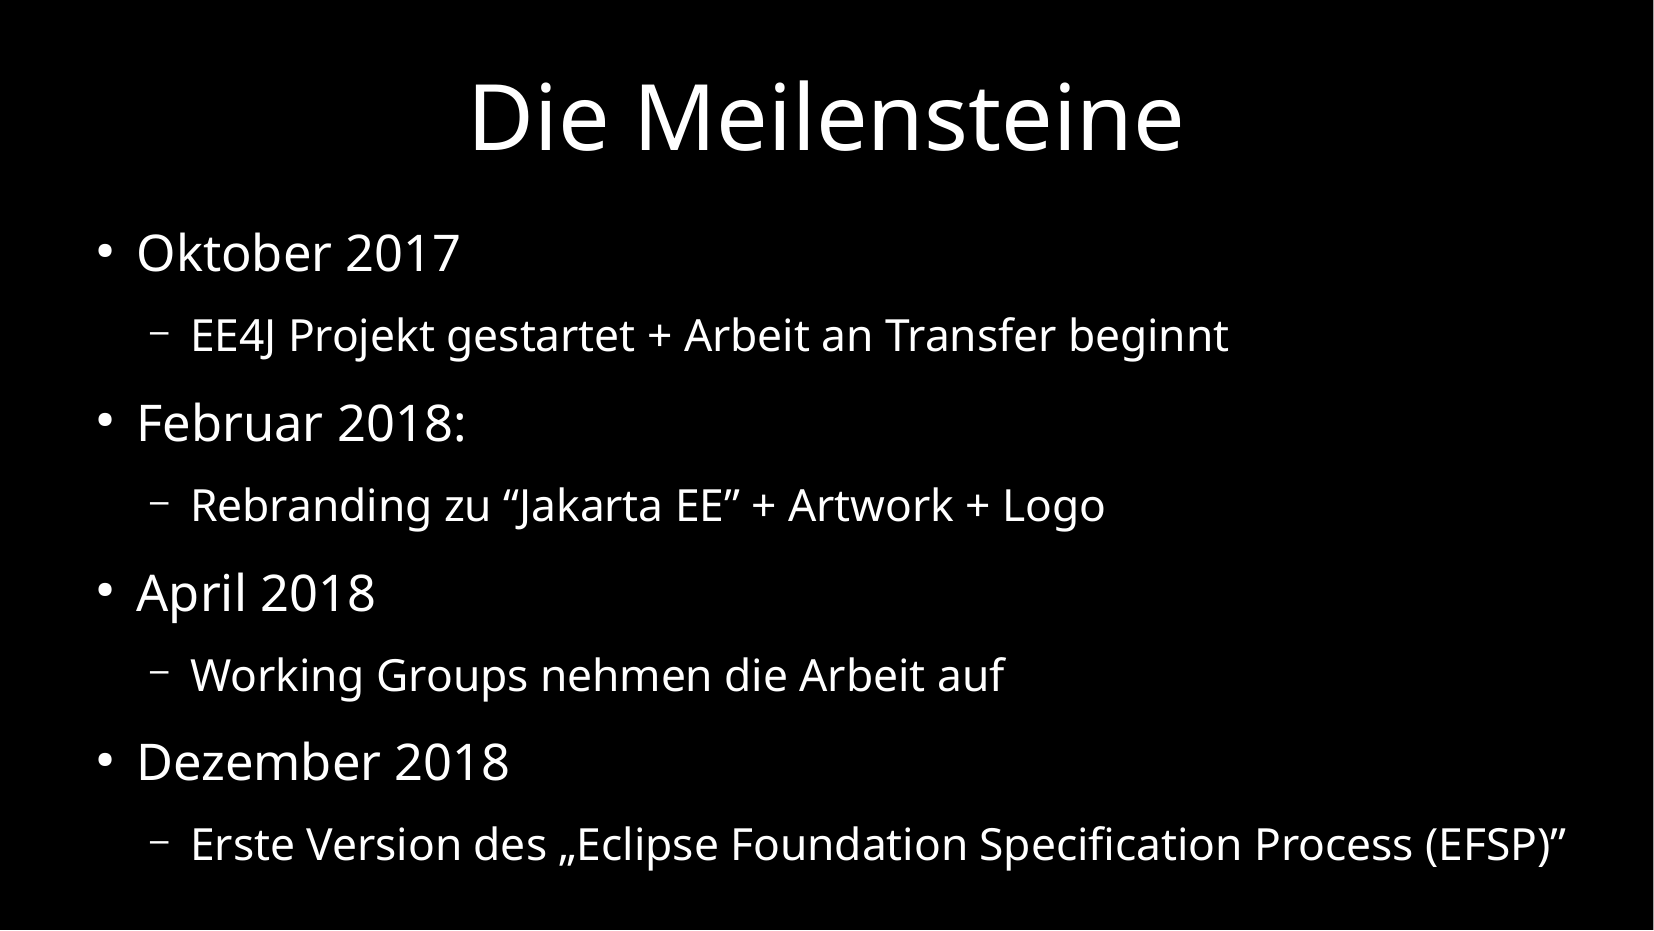

# Die Meilensteine
Oktober 2017
EE4J Projekt gestartet + Arbeit an Transfer beginnt
Februar 2018:
Rebranding zu “Jakarta EE” + Artwork + Logo
April 2018
Working Groups nehmen die Arbeit auf
Dezember 2018
Erste Version des „Eclipse Foundation Specification Process (EFSP)”